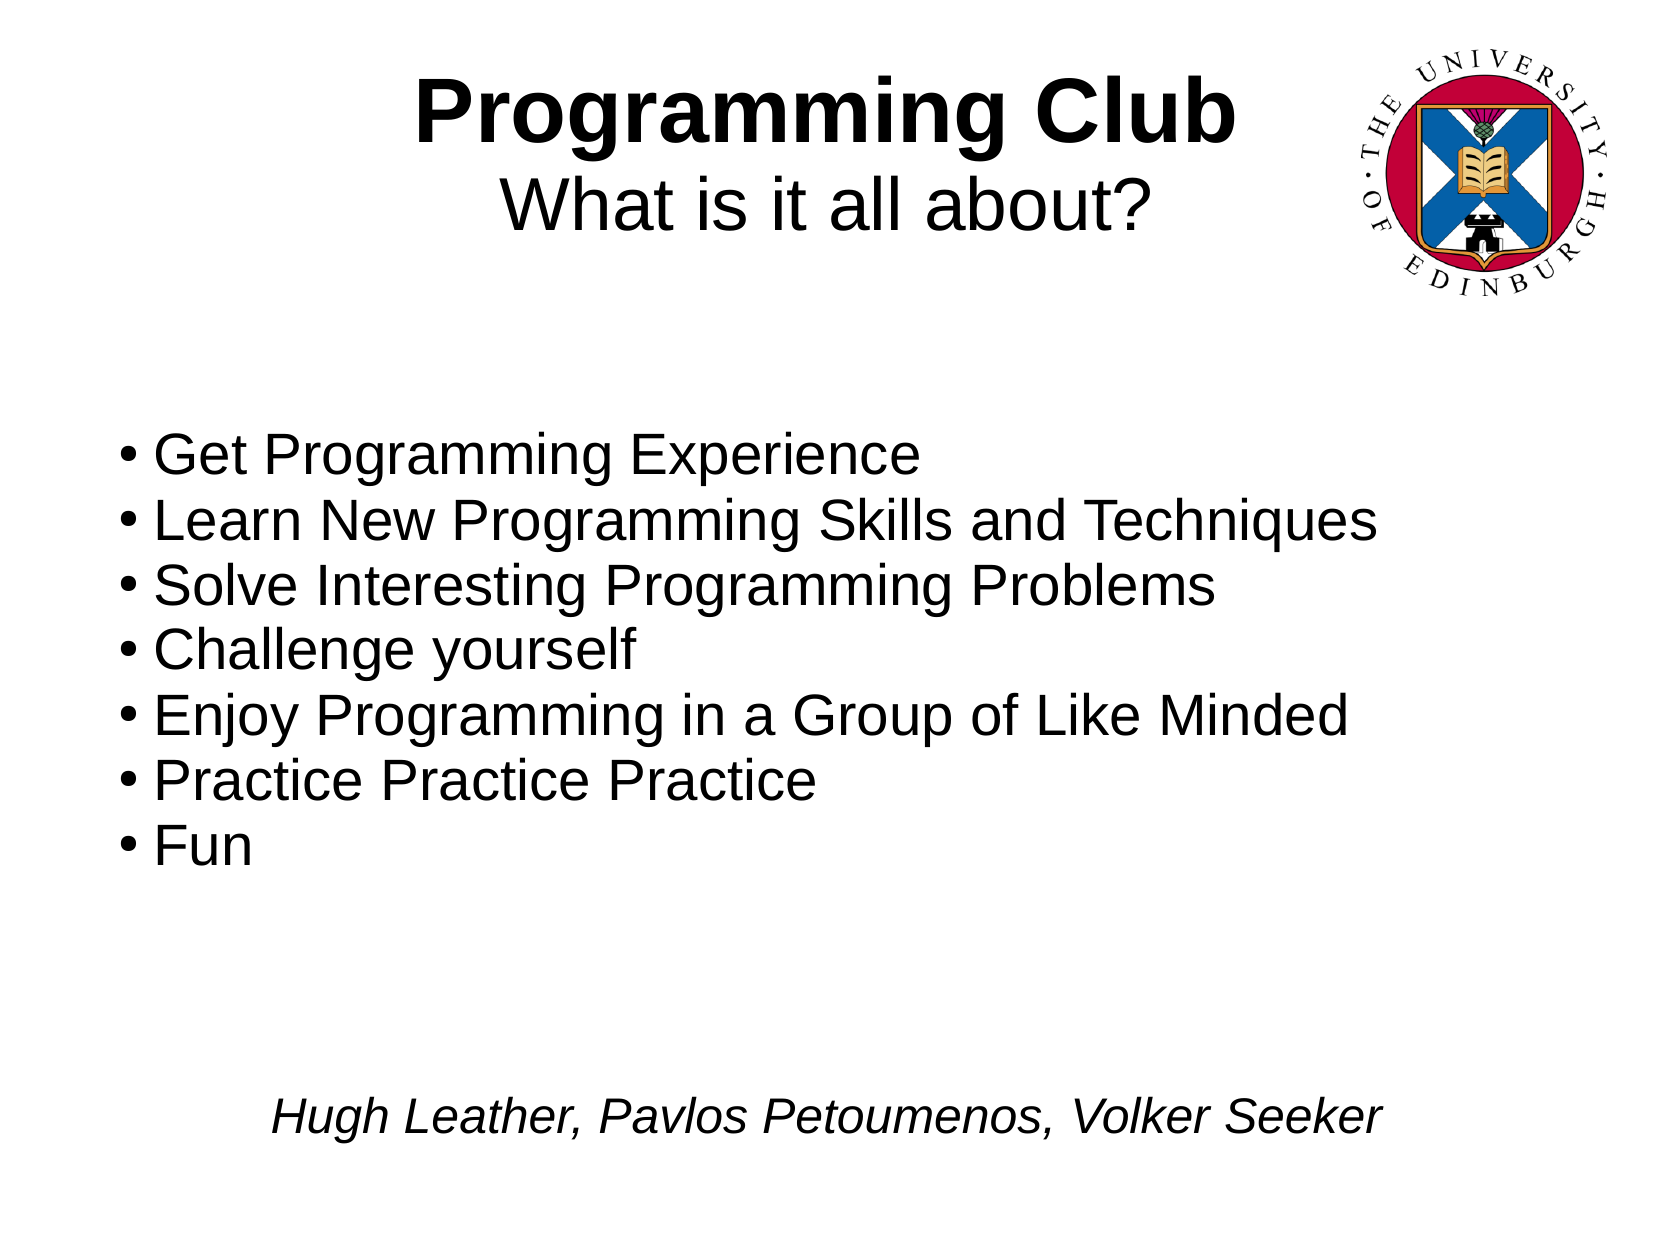

# Programming Club What is it all about?
Get Programming Experience
Learn New Programming Skills and Techniques
Solve Interesting Programming Problems
Challenge yourself
Enjoy Programming in a Group of Like Minded
Practice Practice Practice
Fun
Hugh Leather, Pavlos Petoumenos, Volker Seeker